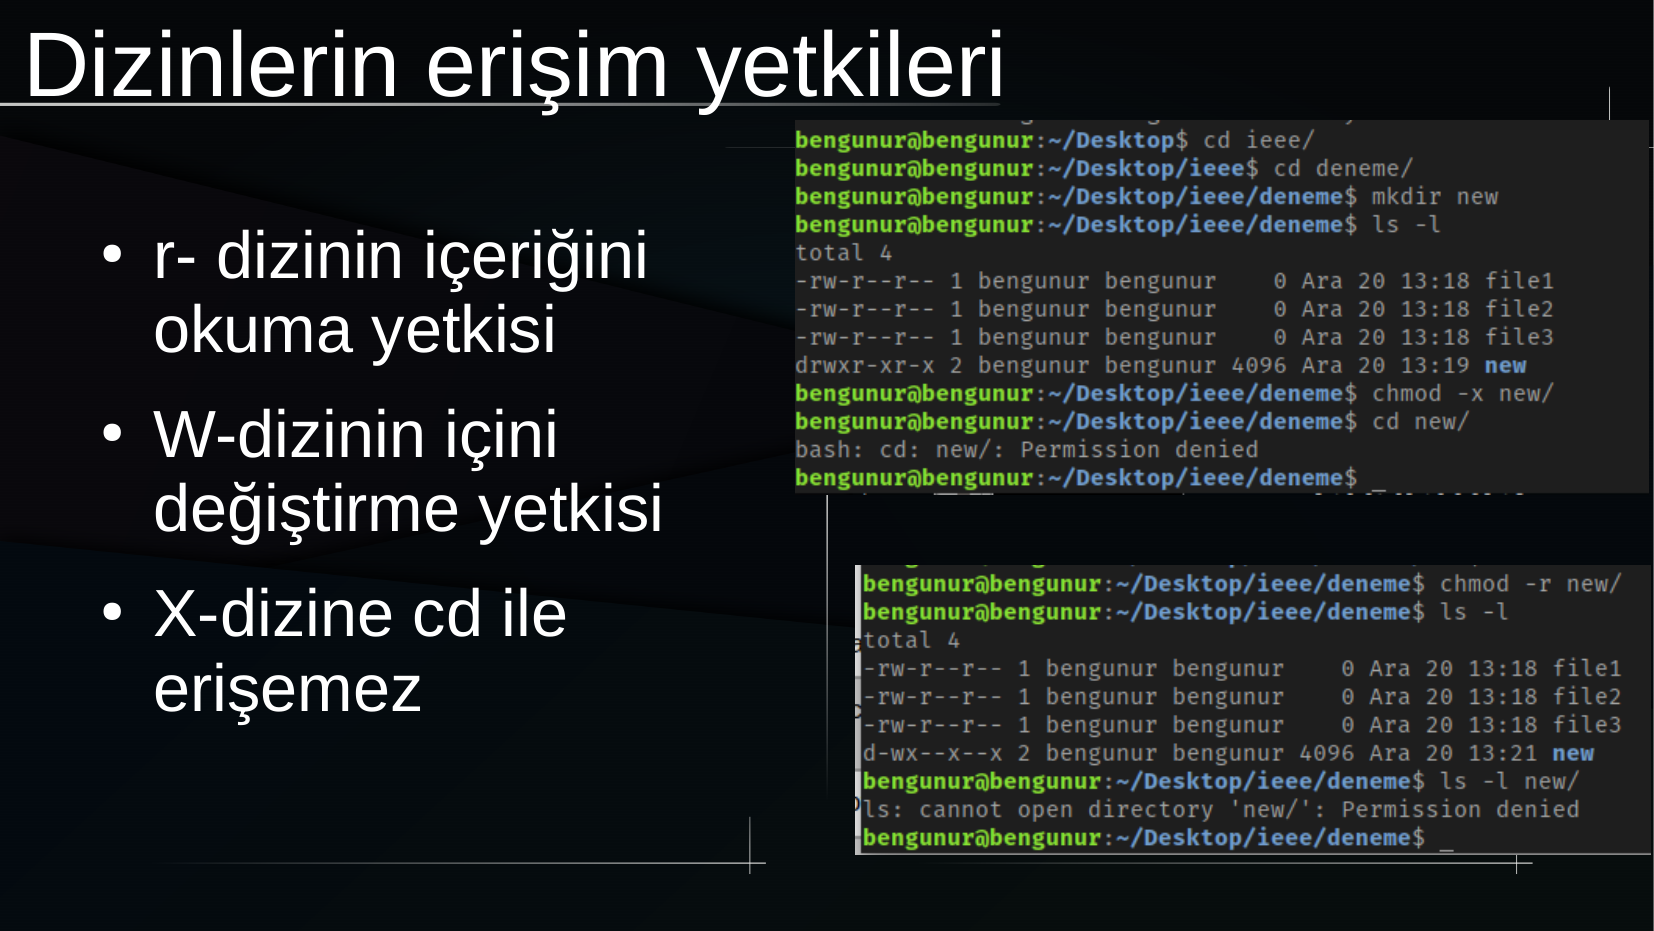

# Dizinlerin erişim yetkileri
r- dizinin içeriğini okuma yetkisi
W-dizinin içini değiştirme yetkisi
X-dizine cd ile erişemez